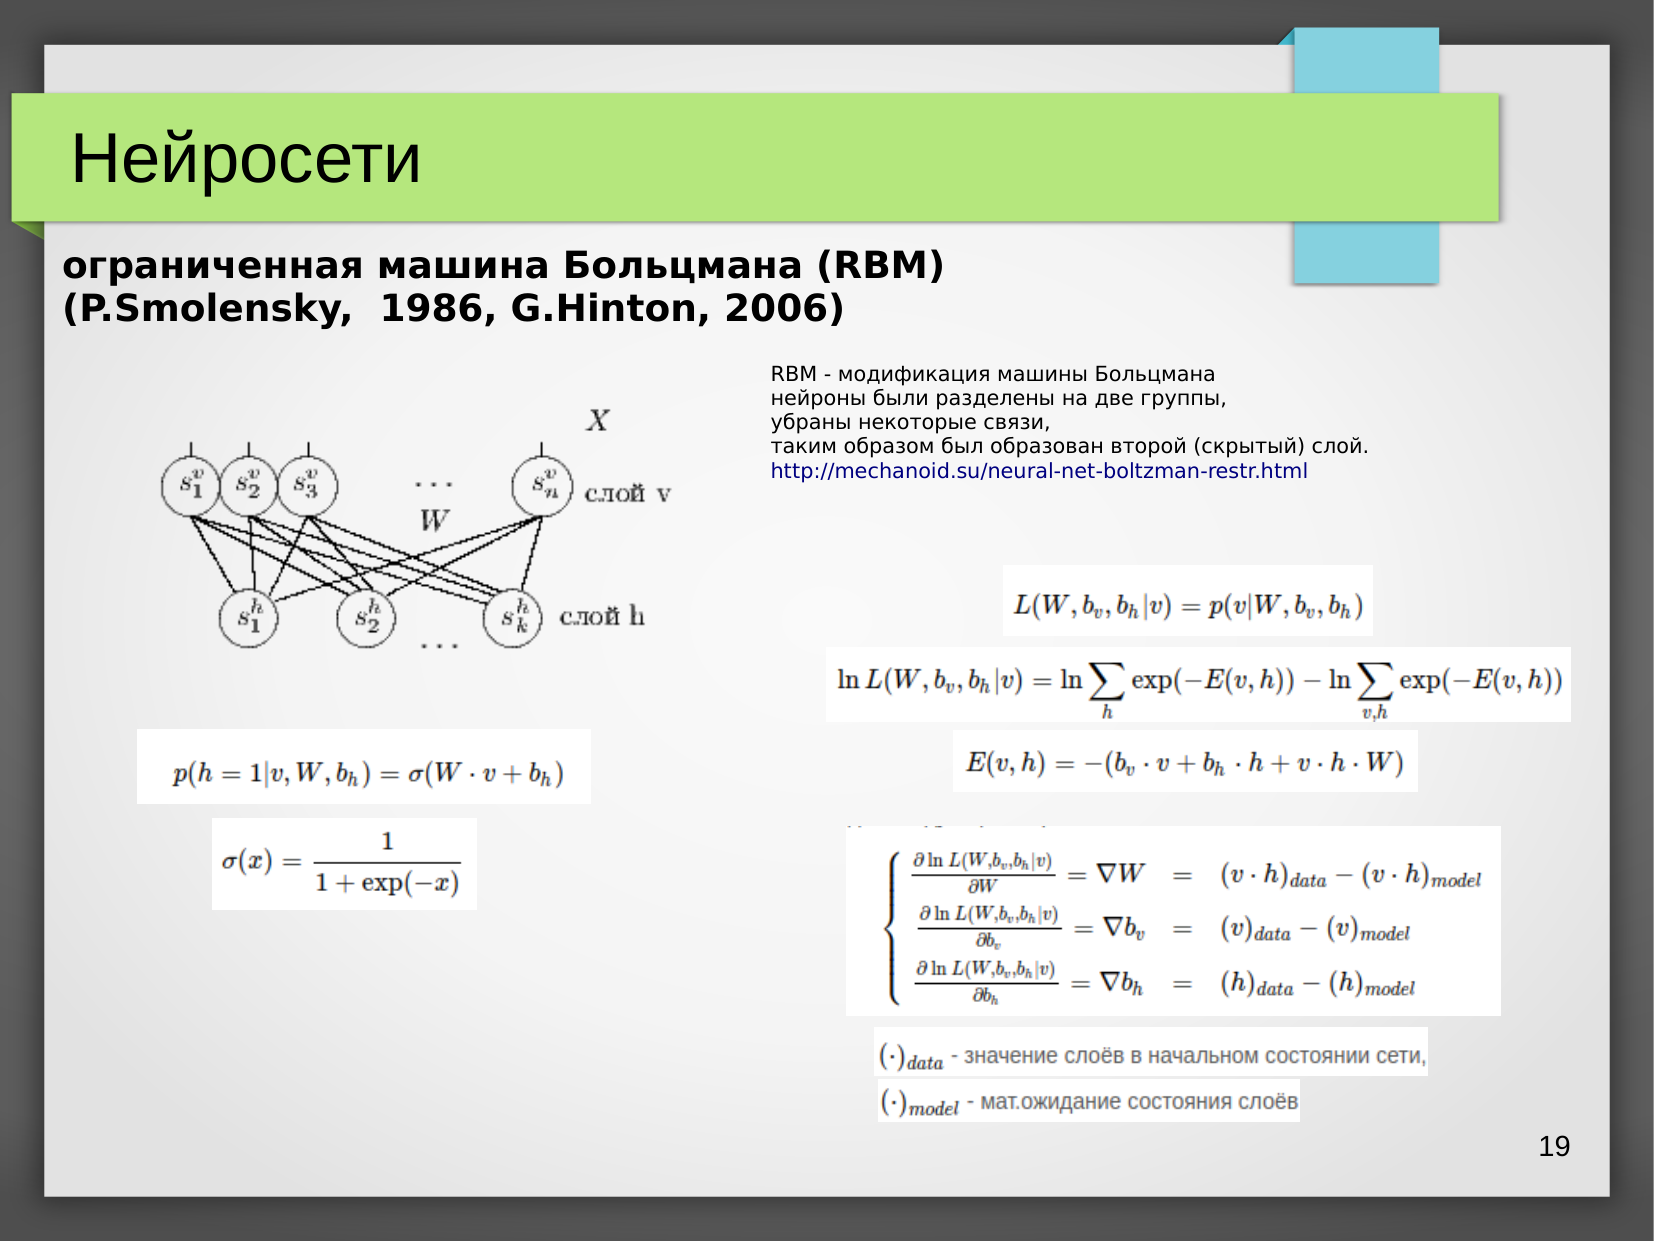

# Нейросети
ограниченная машина Больцмана (RBM)
(P.Smolensky, 1986, G.Hinton, 2006)
RBM - модификация машины Больцмана
нейроны были разделены на две группы,
убраны некоторые связи,
таким образом был образован второй (скрытый) слой.
http://mechanoid.su/neural-net-boltzman-restr.html
19